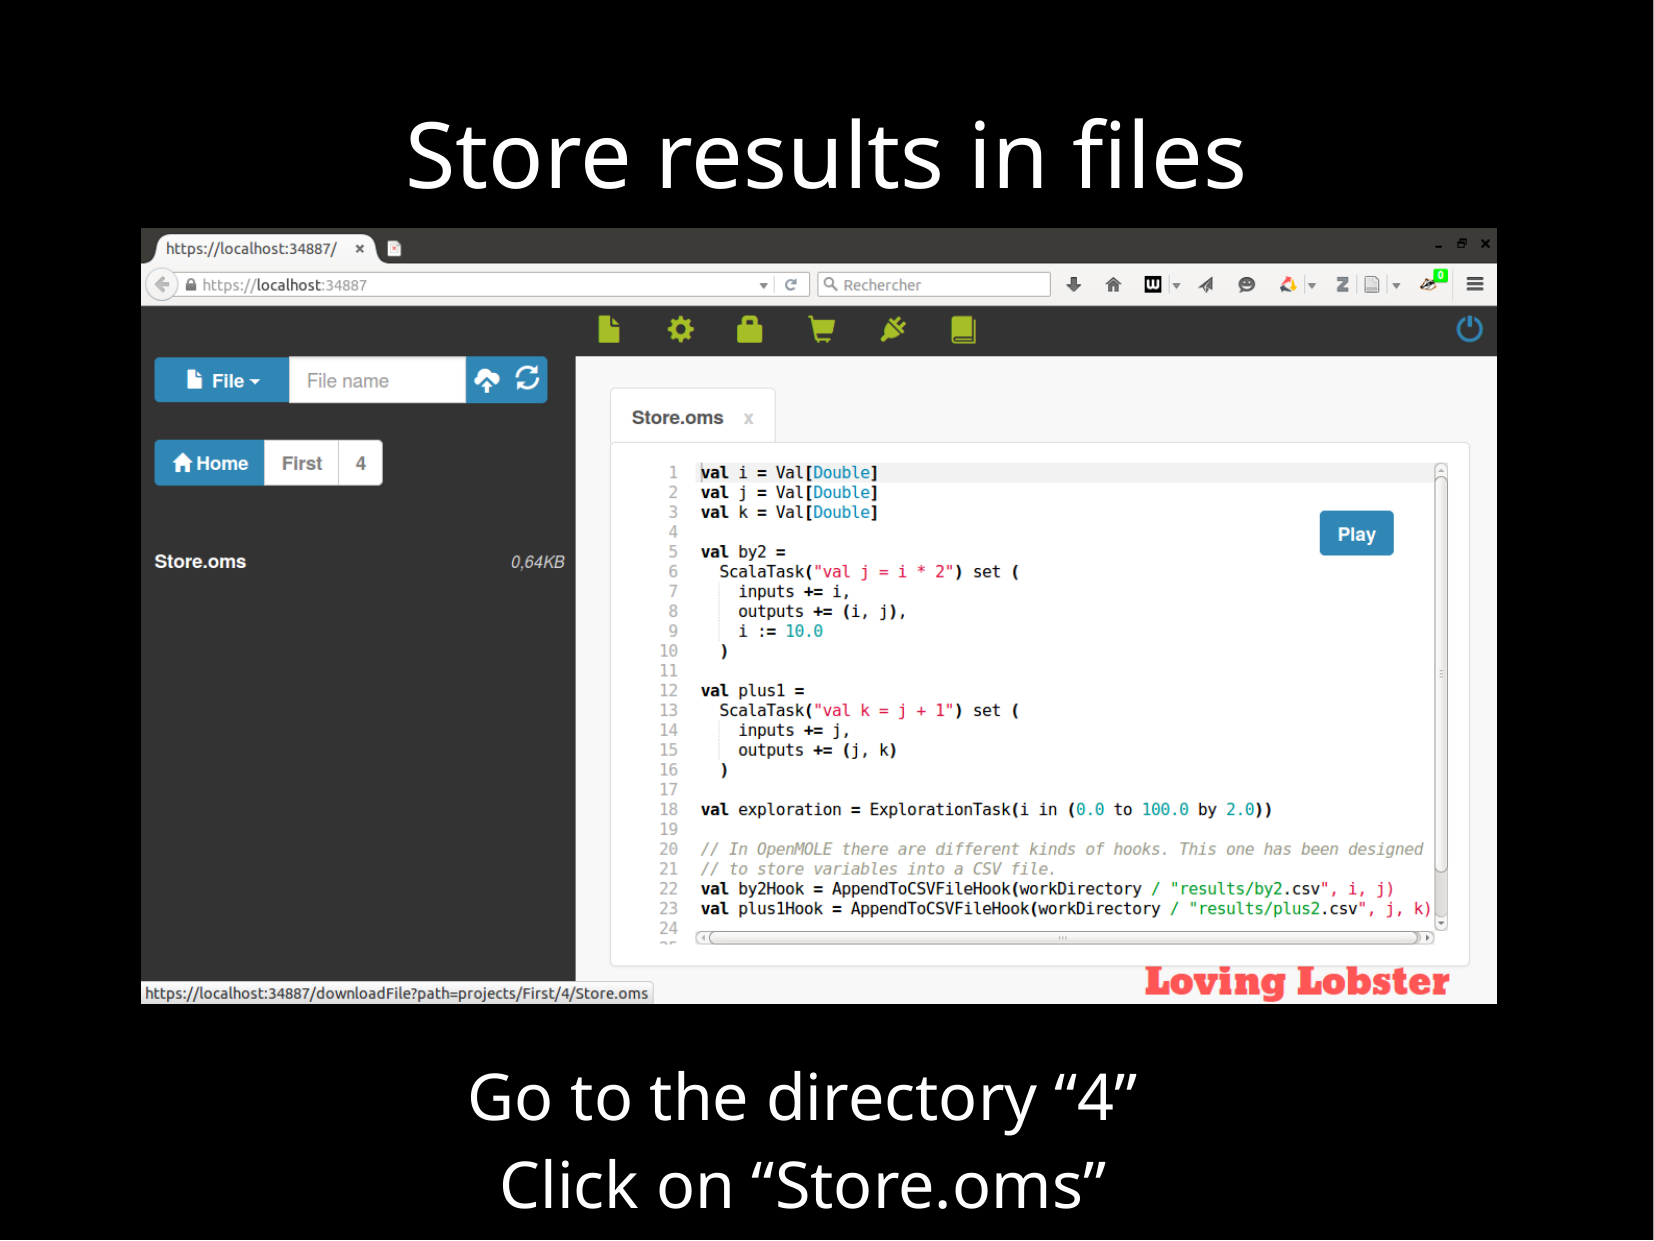

# Store results in files
Go to the directory “4”
Click on “Store.oms”